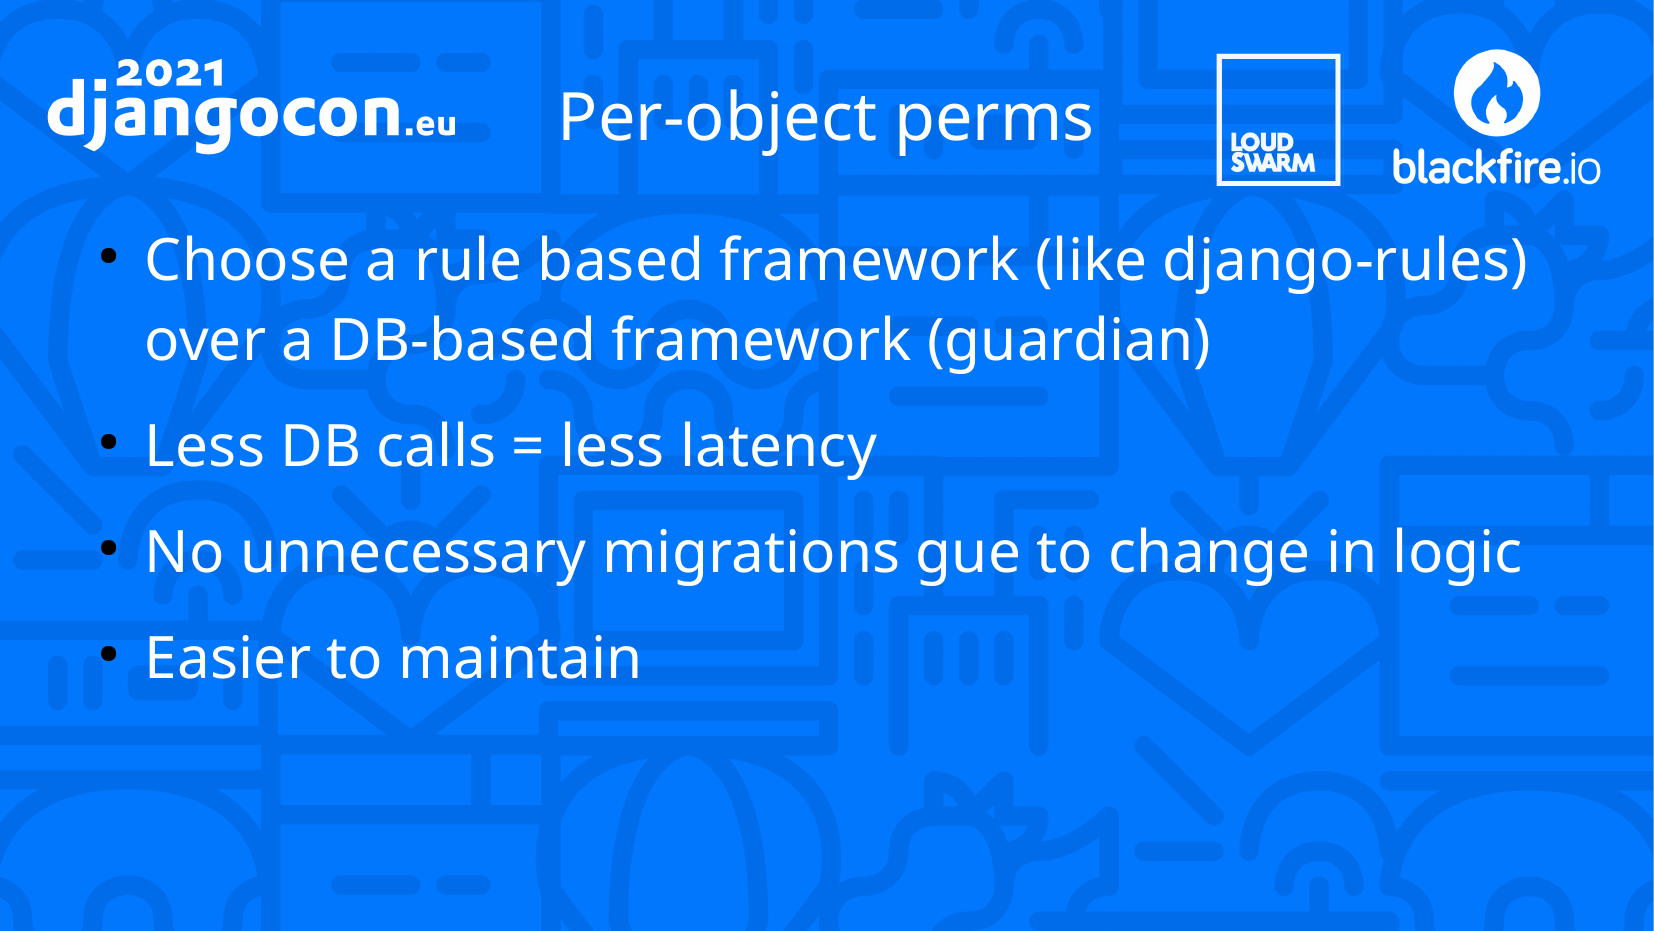

# Per-object perms
Choose a rule based framework (like django-rules) over a DB-based framework (guardian)
Less DB calls = less latency
No unnecessary migrations gue to change in logic
Easier to maintain